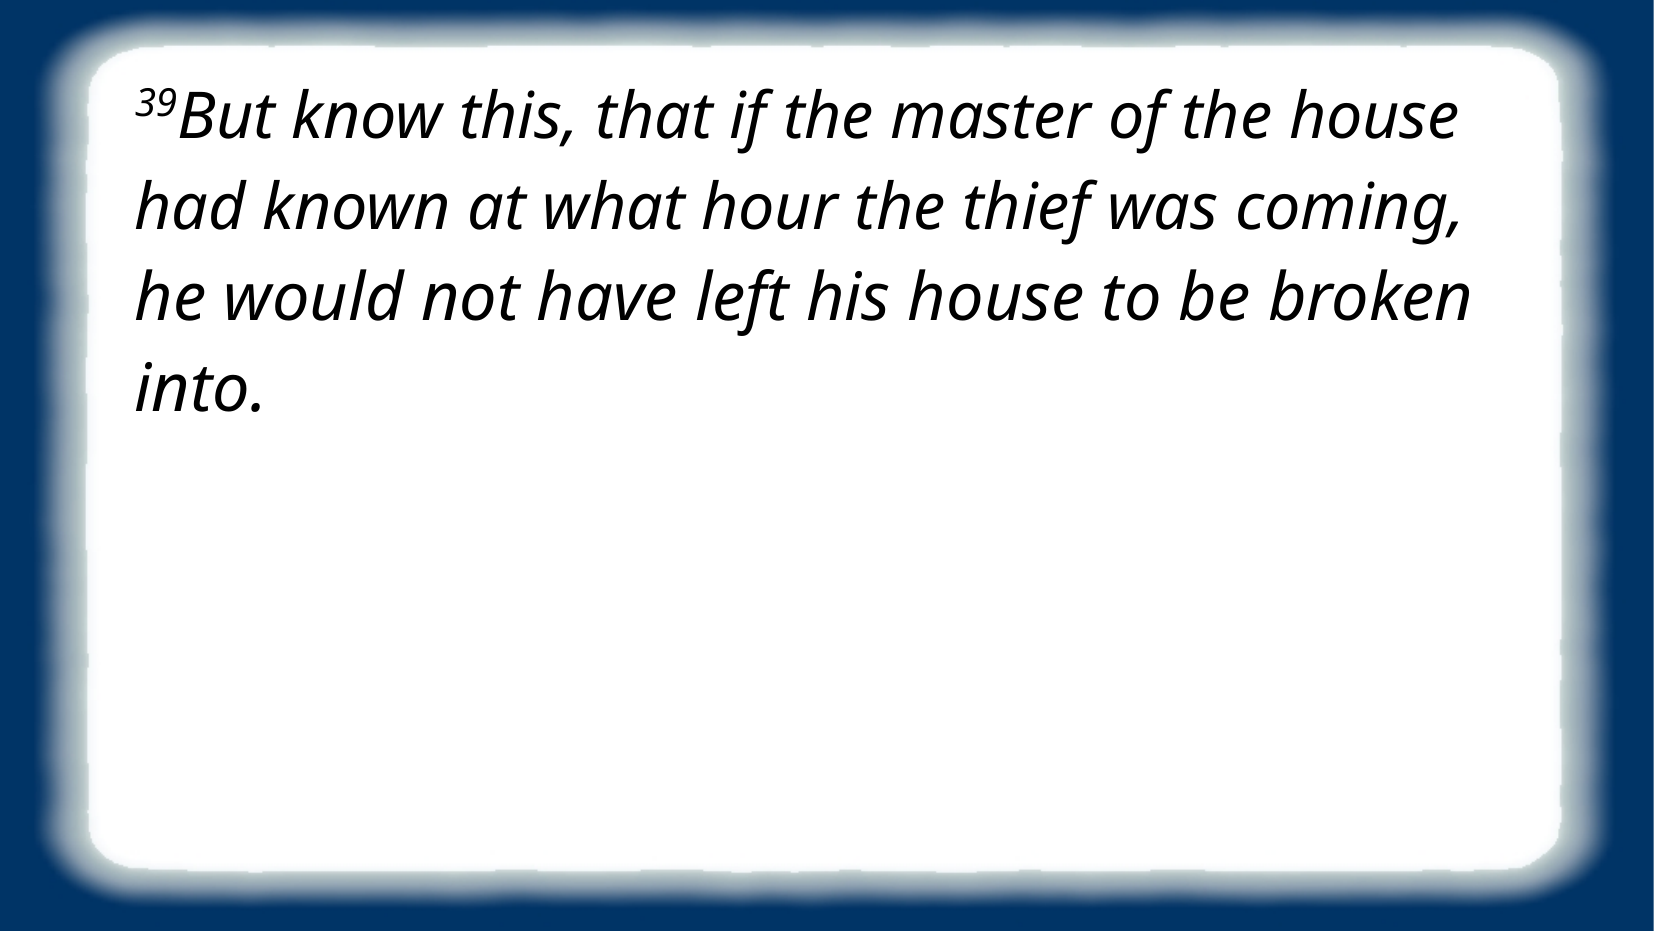

39But know this, that if the master of the house had known at what hour the thief was coming, he would not have left his house to be broken into.